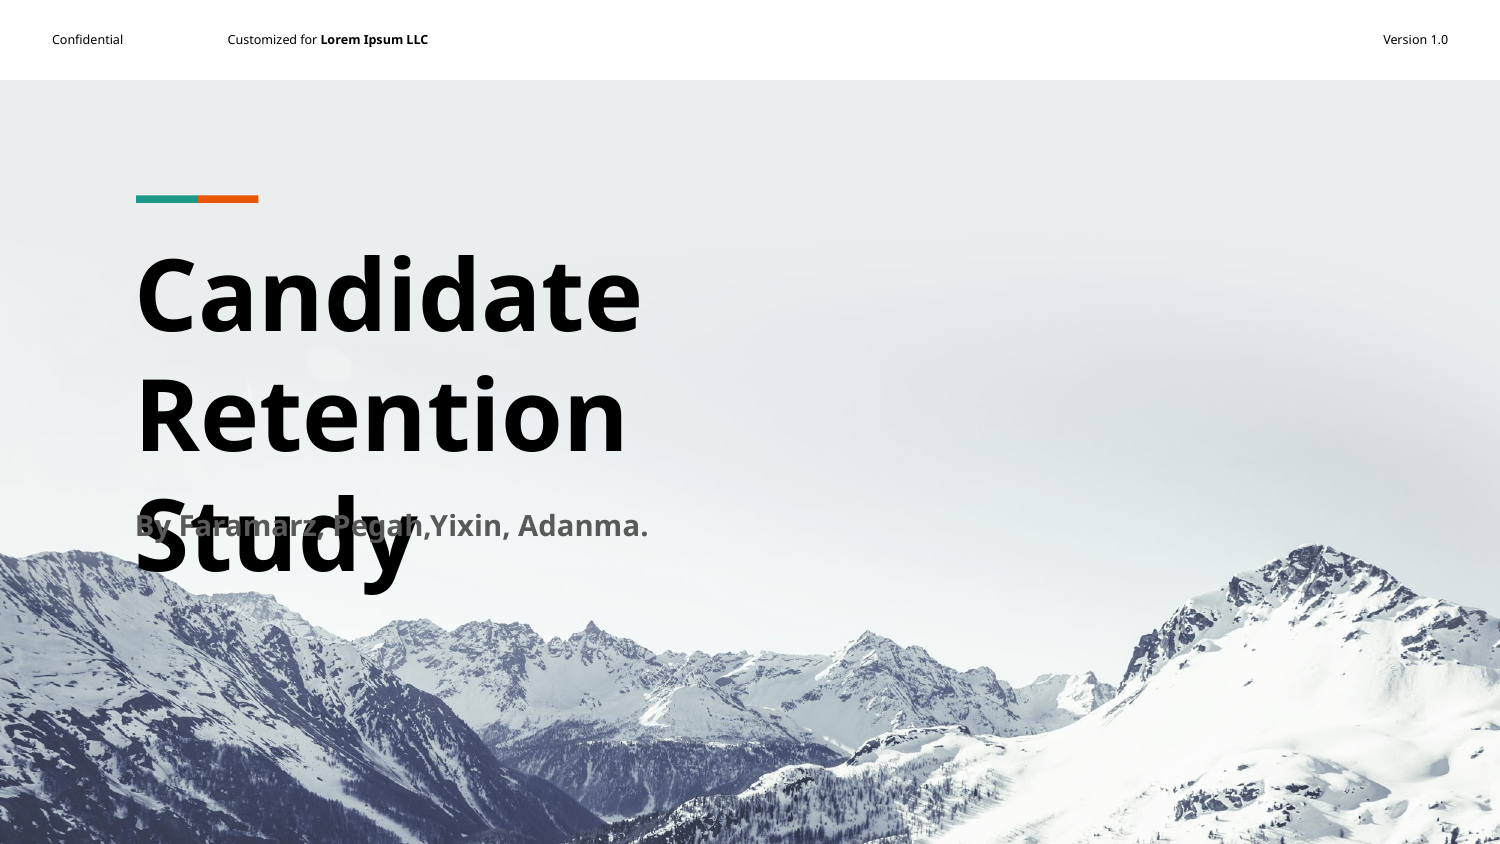

# Candidate Retention Study
By Faramarz, Pegah,Yixin, Adanma.